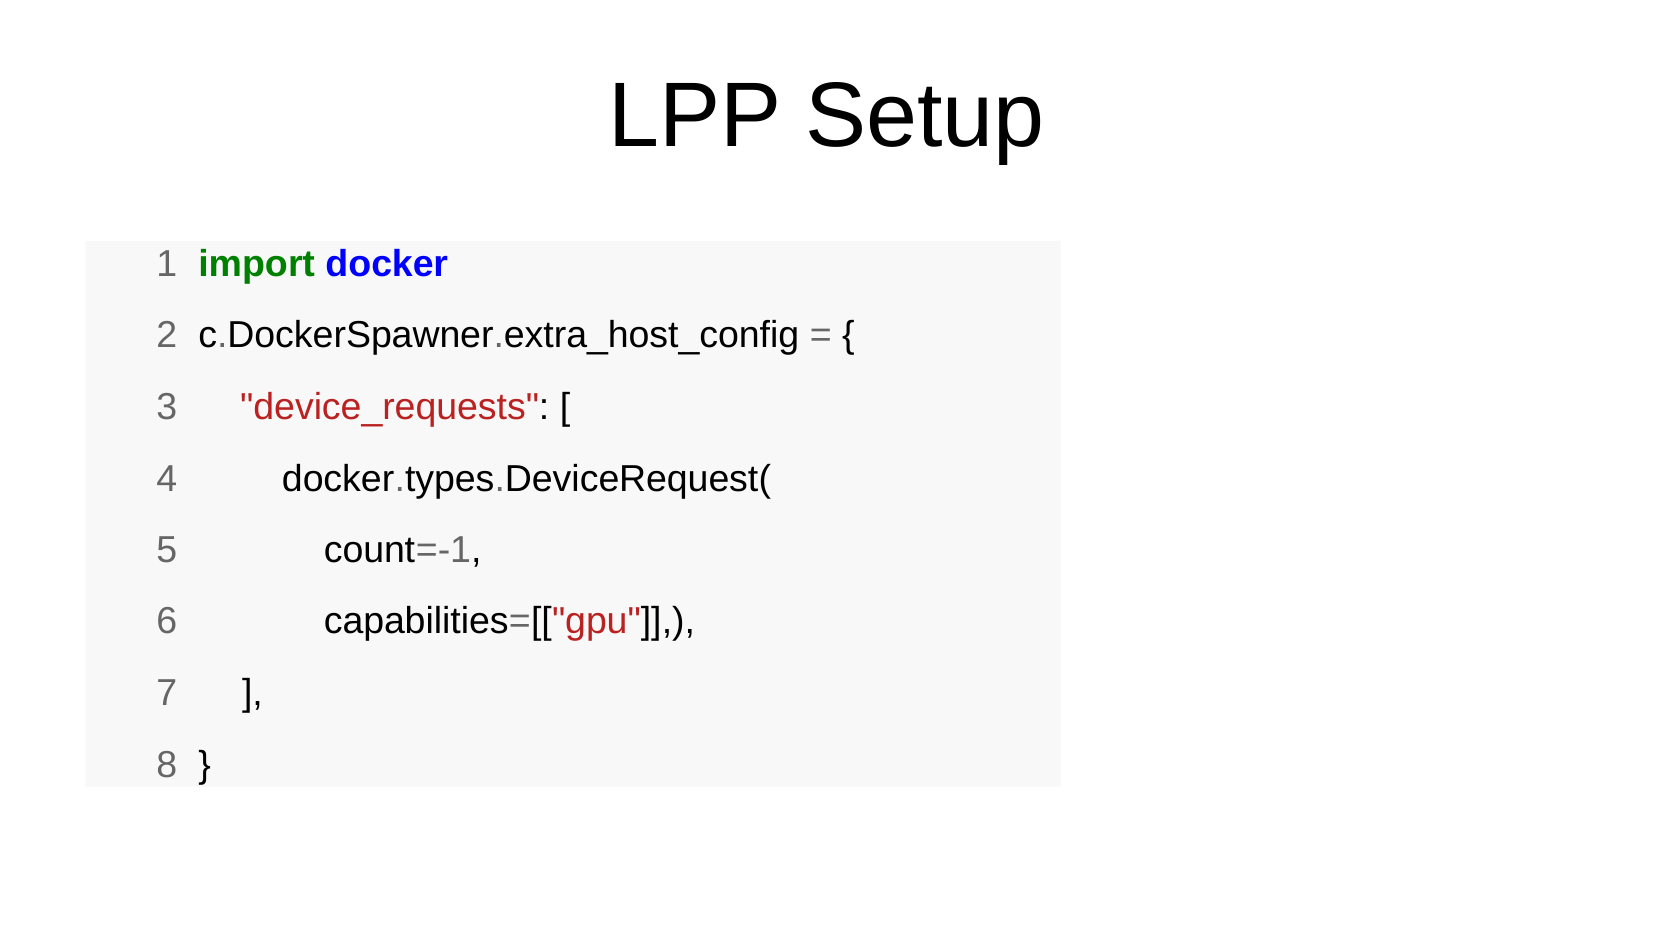

# LPP Setup
1 import docker
2 c.DockerSpawner.extra_host_config = {
3 "device_requests": [
4 docker.types.DeviceRequest(
5 count=-1,
6 capabilities=[["gpu"]],),
7 	 ],
8 }